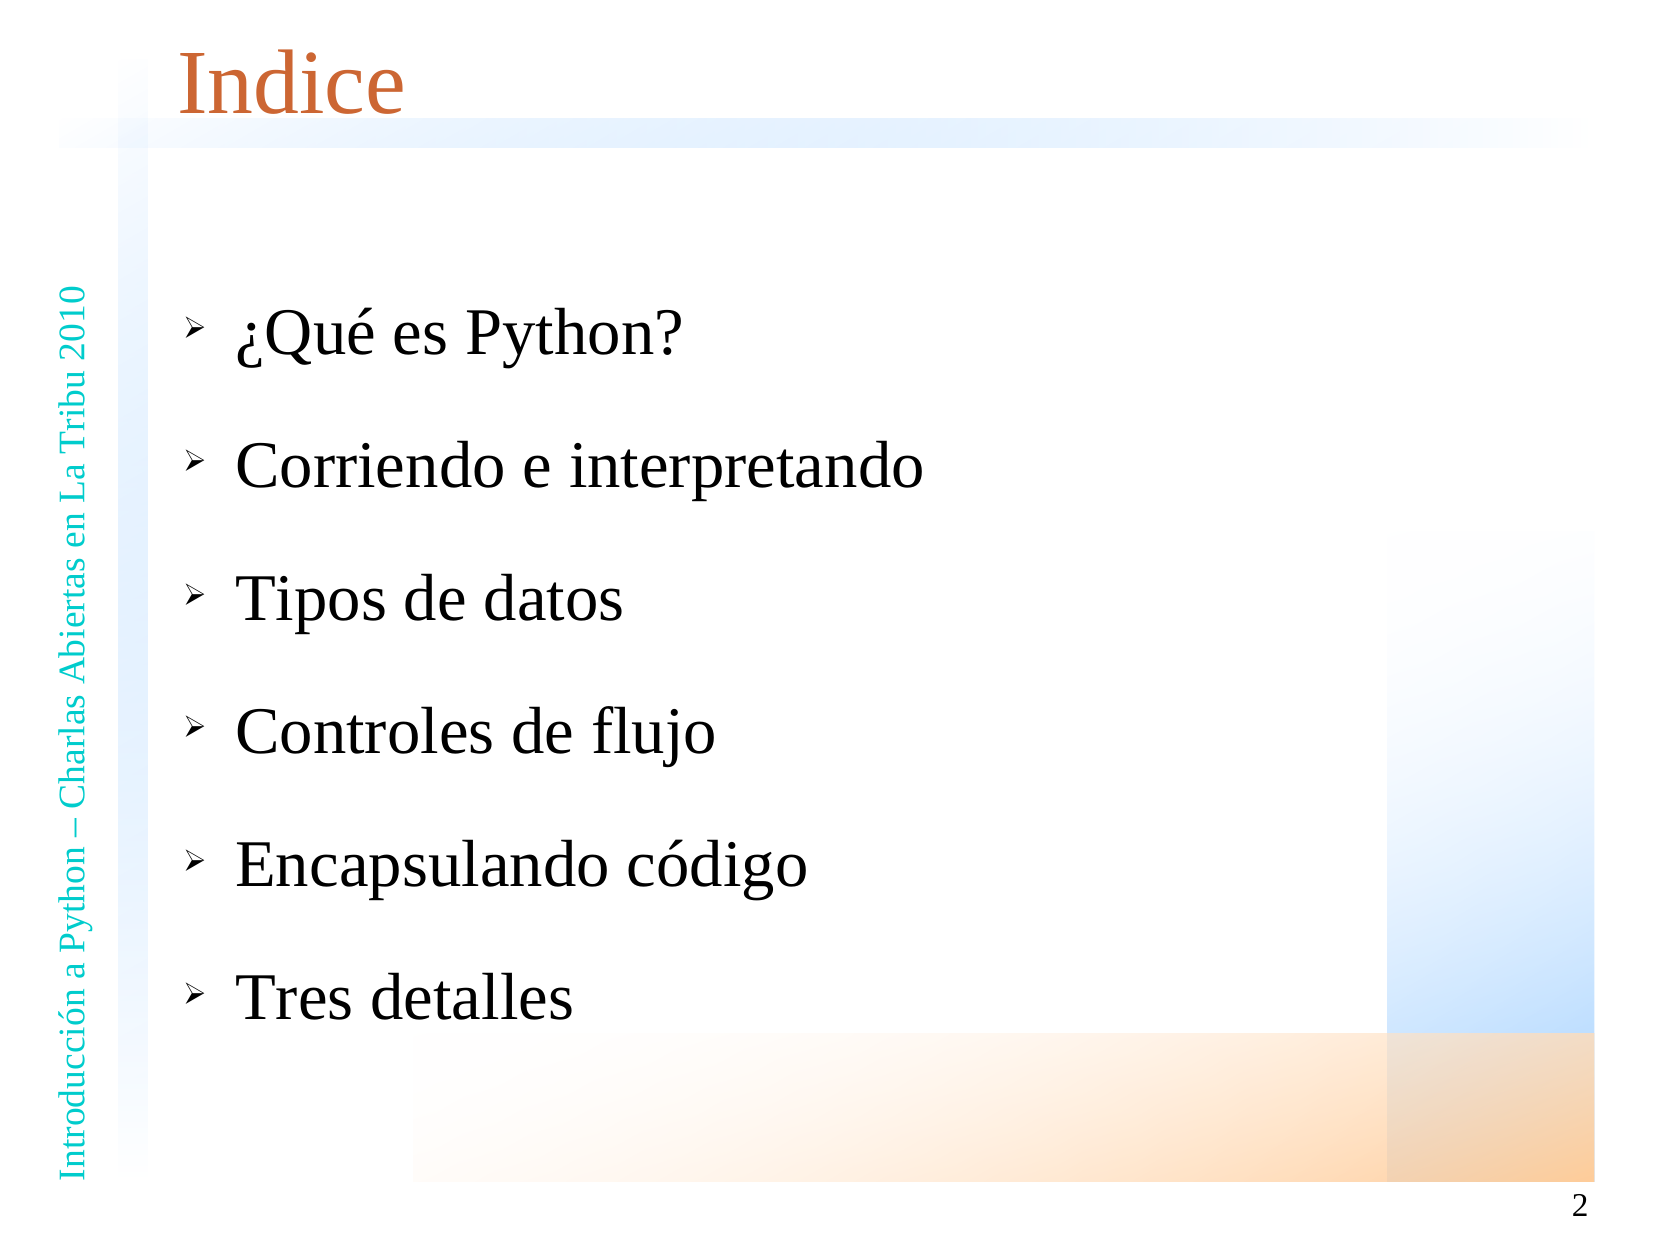

# Indice
 ¿Qué es Python?
 Corriendo e interpretando
 Tipos de datos
 Controles de flujo
 Encapsulando código
 Tres detalles